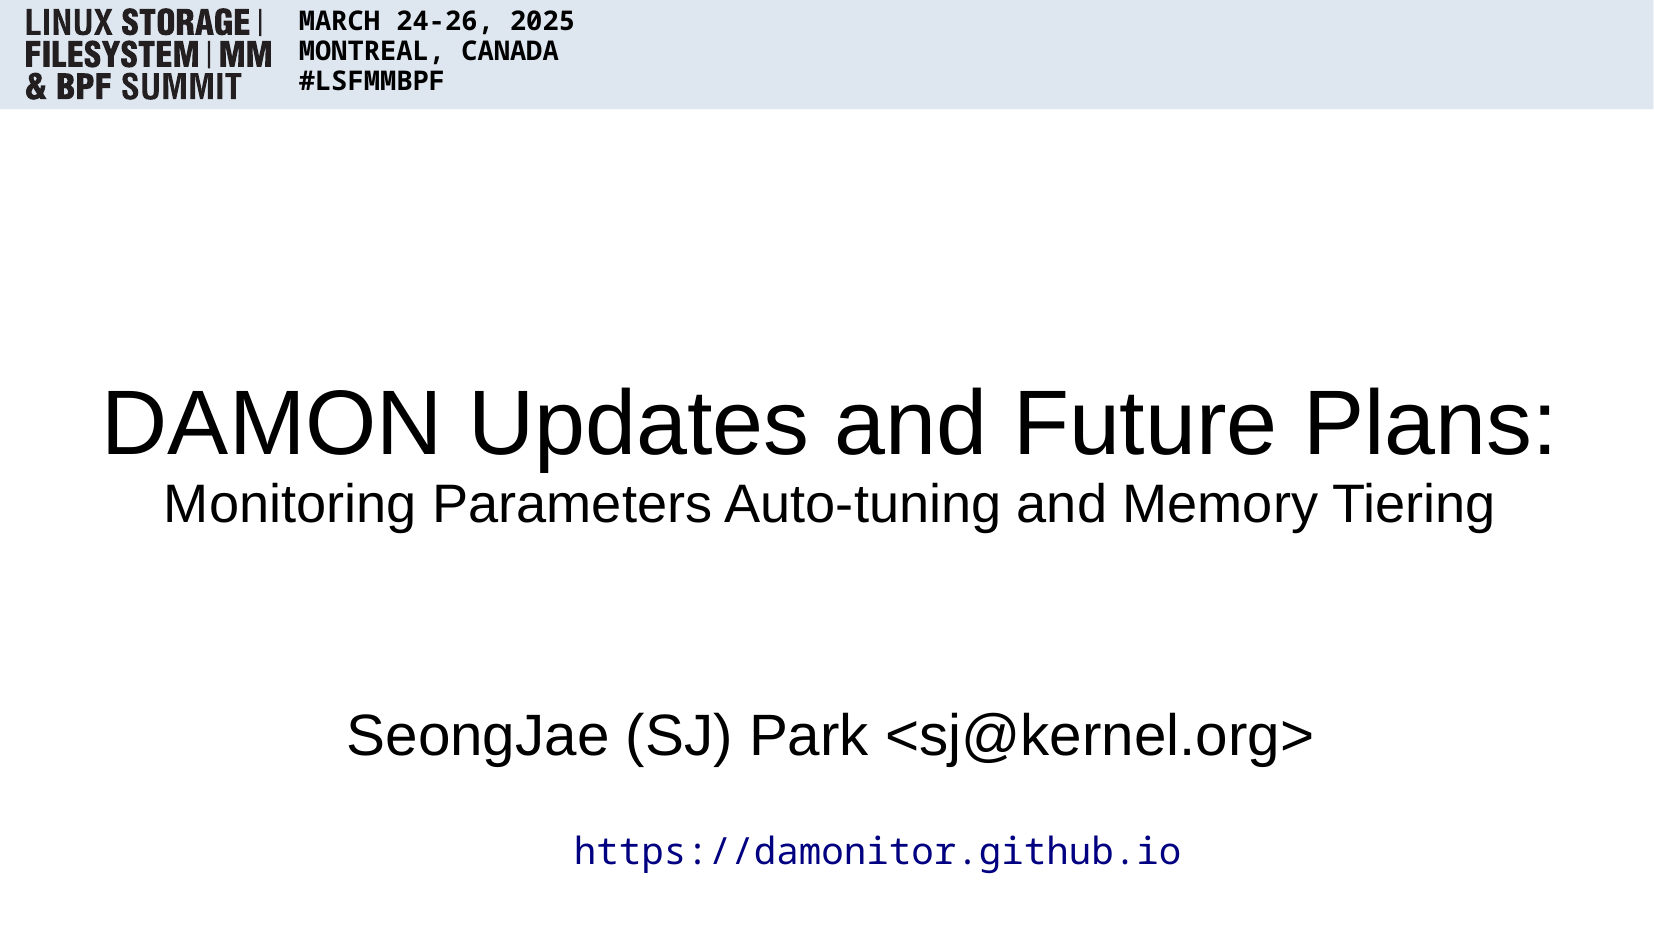

MARCH 24-26, 2025
MONTREAL, CANADA
#LSFMMBPF
# DAMON Updates and Future Plans: Monitoring Parameters Auto-tuning and Memory Tiering
SeongJae (SJ) Park <sj@kernel.org>
https://damonitor.github.io